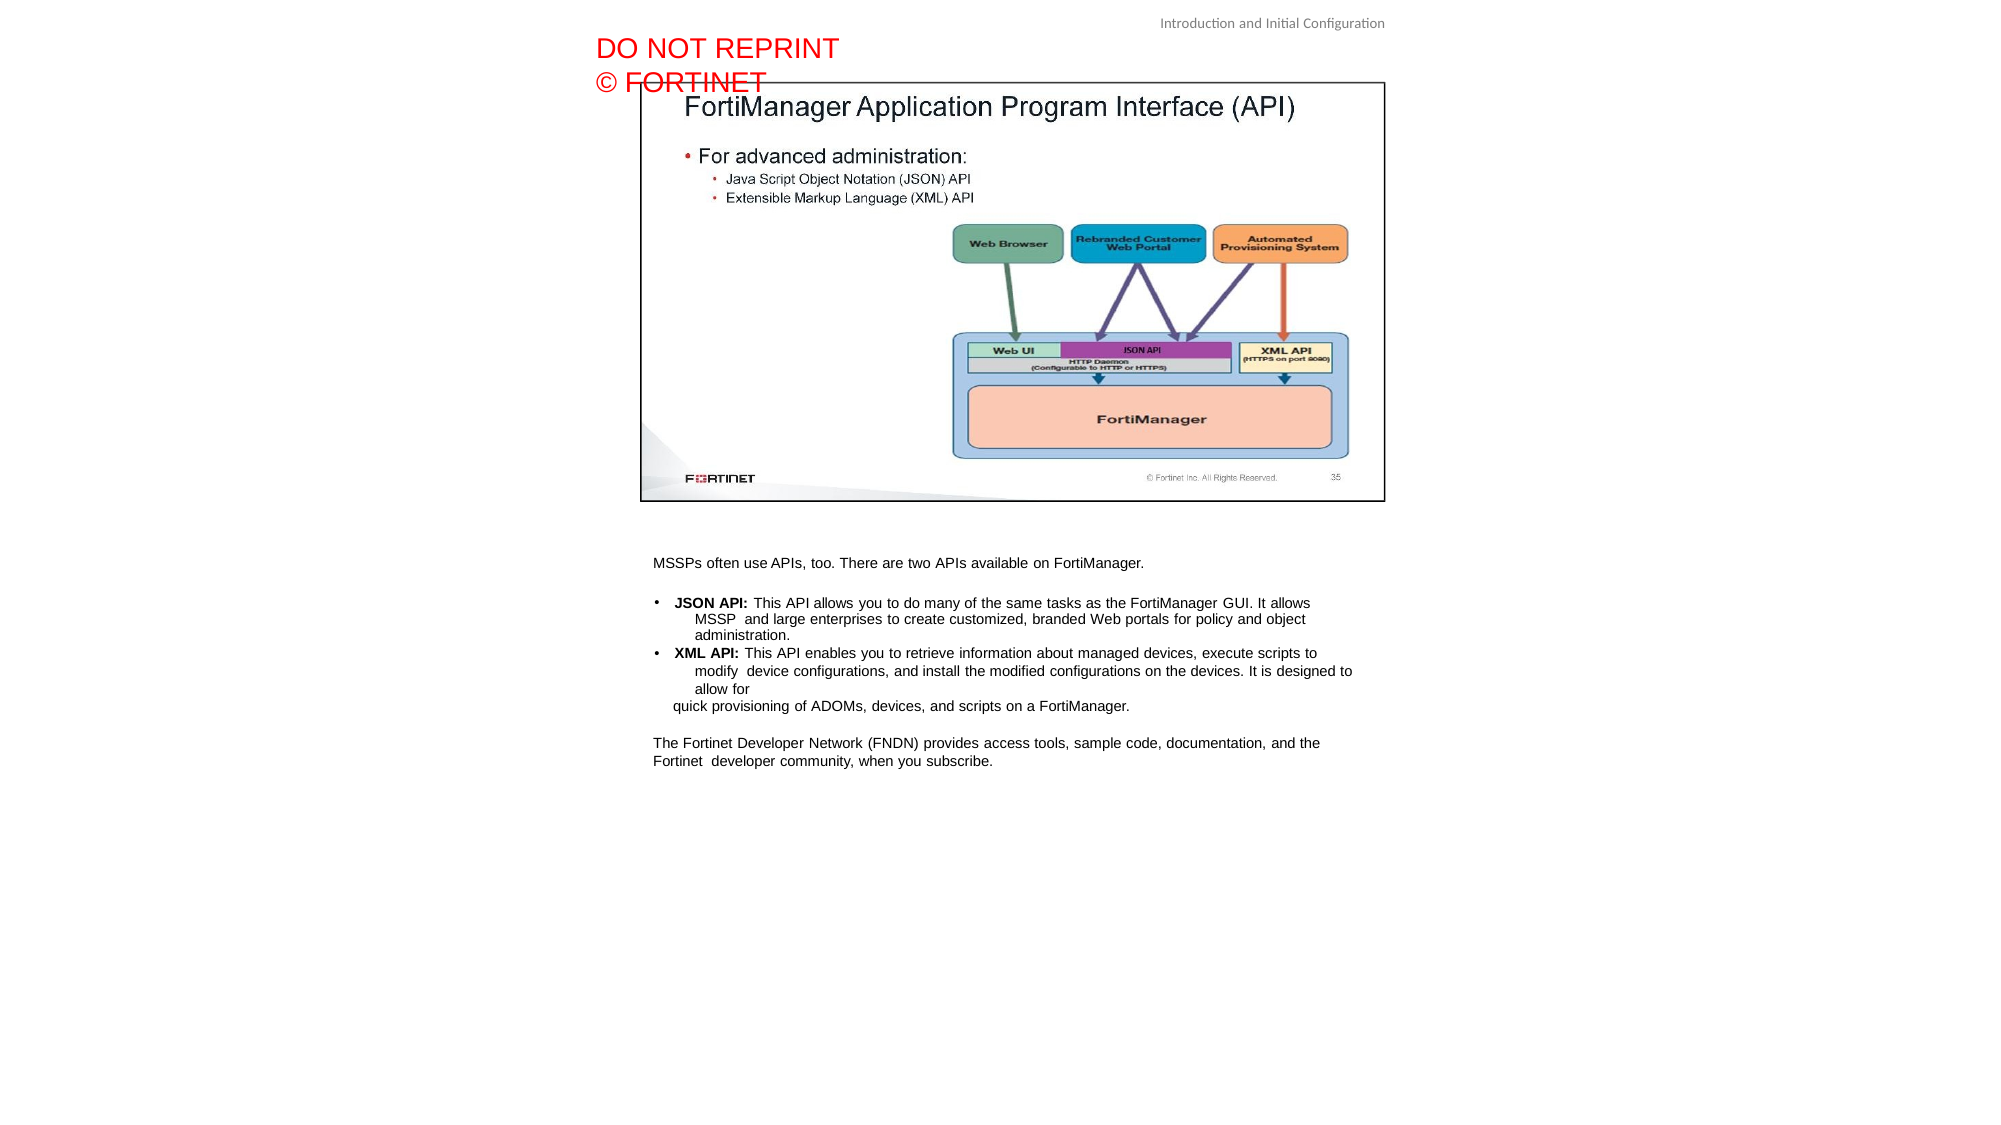

Introduction and Initial Configuration
DO NOT REPRINT
© FORTINET
MSSPs often use APIs, too. There are two APIs available on FortiManager.
JSON API: This API allows you to do many of the same tasks as the FortiManager GUI. It allows MSSP and large enterprises to create customized, branded Web portals for policy and object administration.
XML API: This API enables you to retrieve information about managed devices, execute scripts to modify device configurations, and install the modified configurations on the devices. It is designed to allow for
quick provisioning of ADOMs, devices, and scripts on a FortiManager.
The Fortinet Developer Network (FNDN) provides access tools, sample code, documentation, and the Fortinet developer community, when you subscribe.
FortiManager 6.2 Study Guide
1